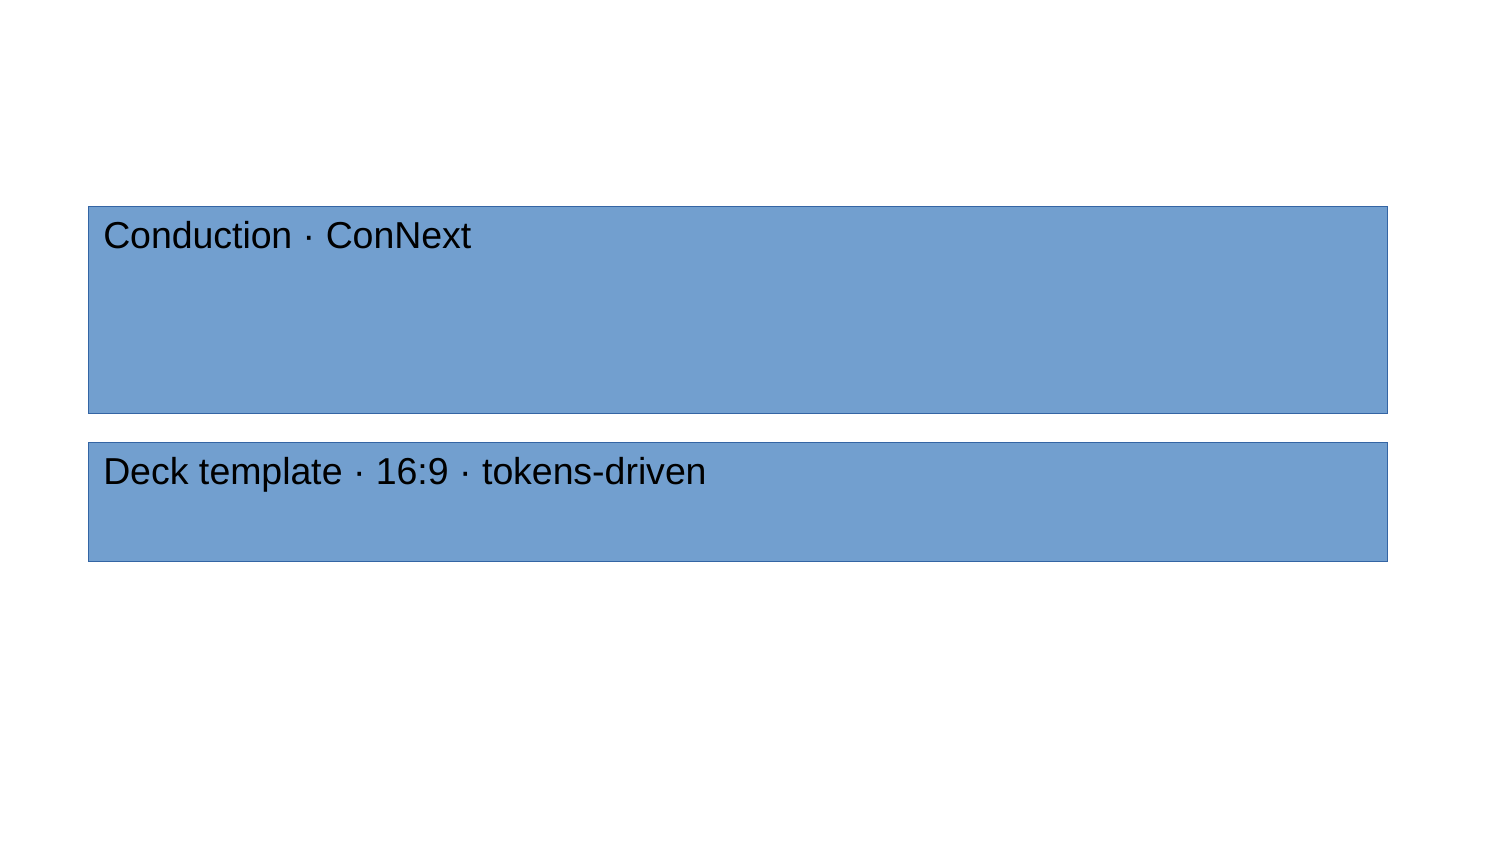

Conduction · ConNext
Deck template · 16:9 · tokens-driven